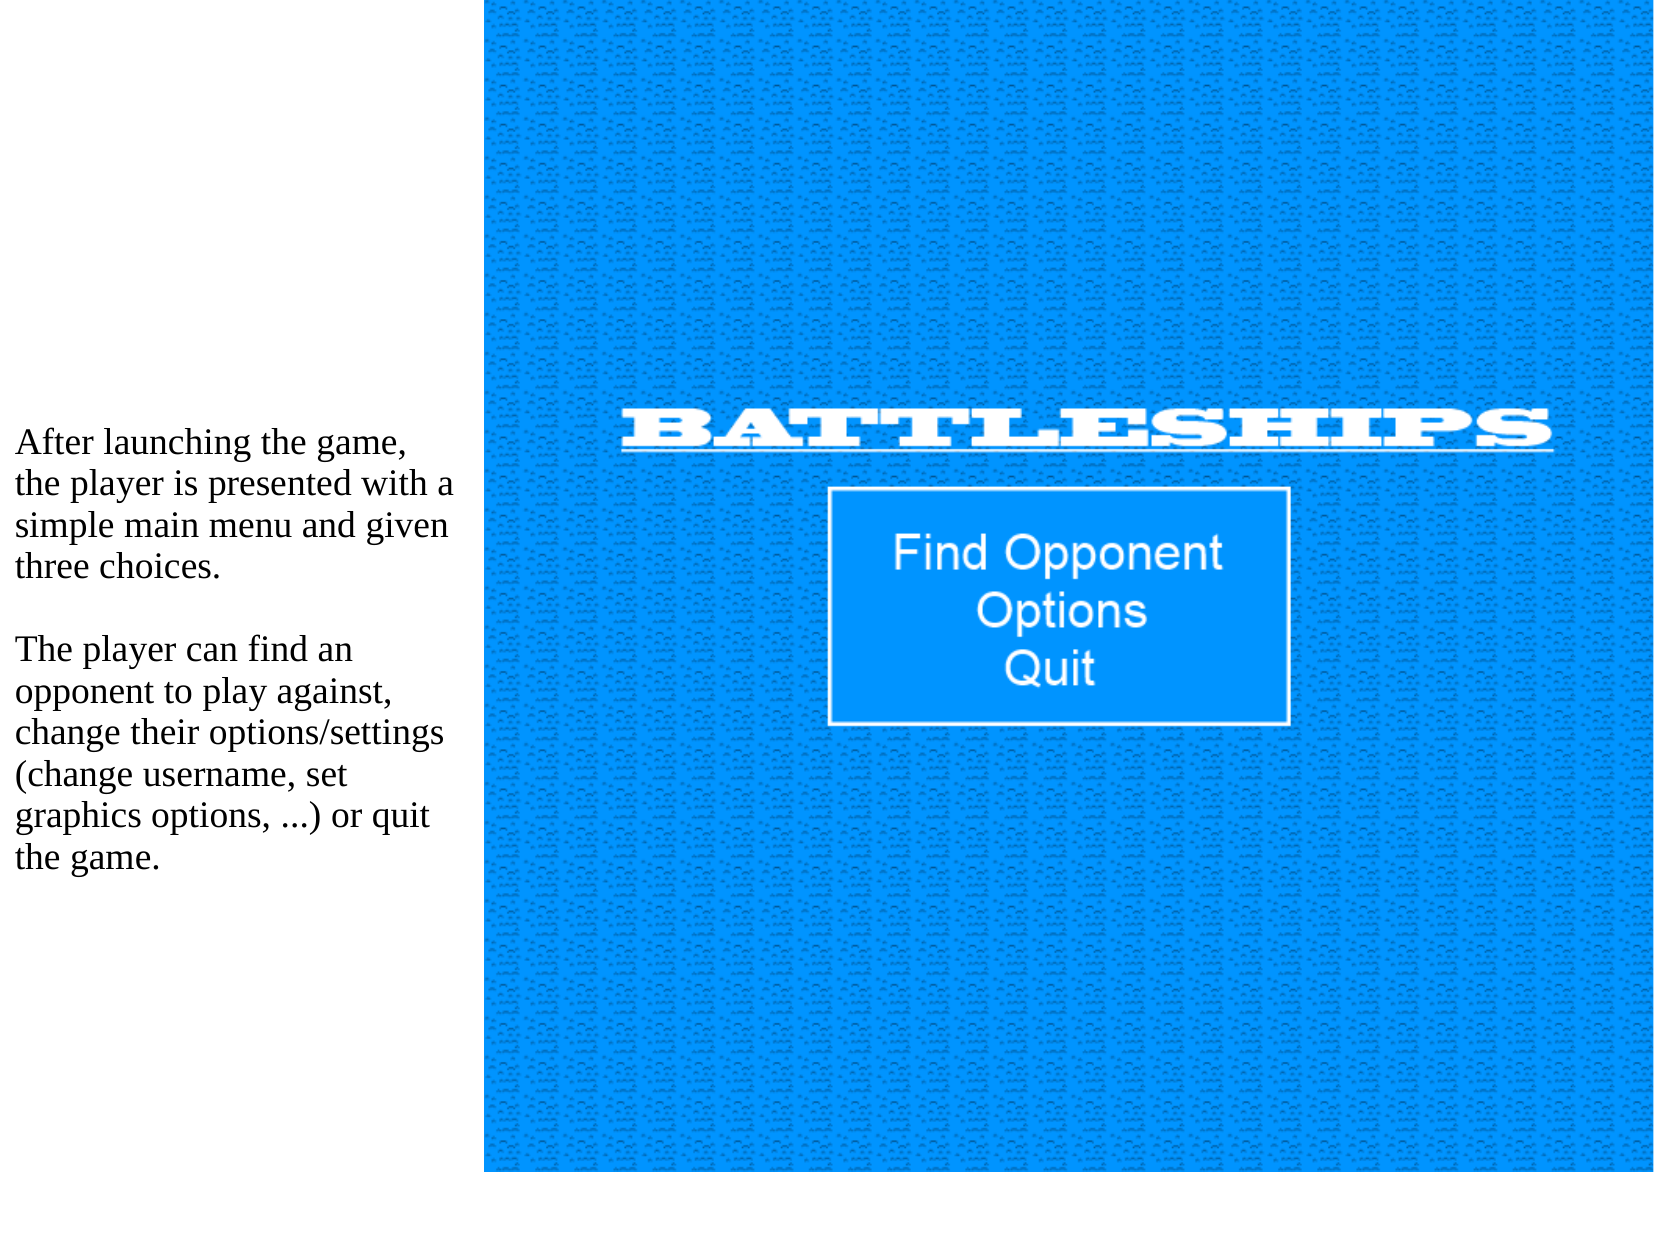

After launching the game, the player is presented with a simple main menu and given three choices.
The player can find an opponent to play against, change their options/settings (change username, set graphics options, ...) or quit the game.